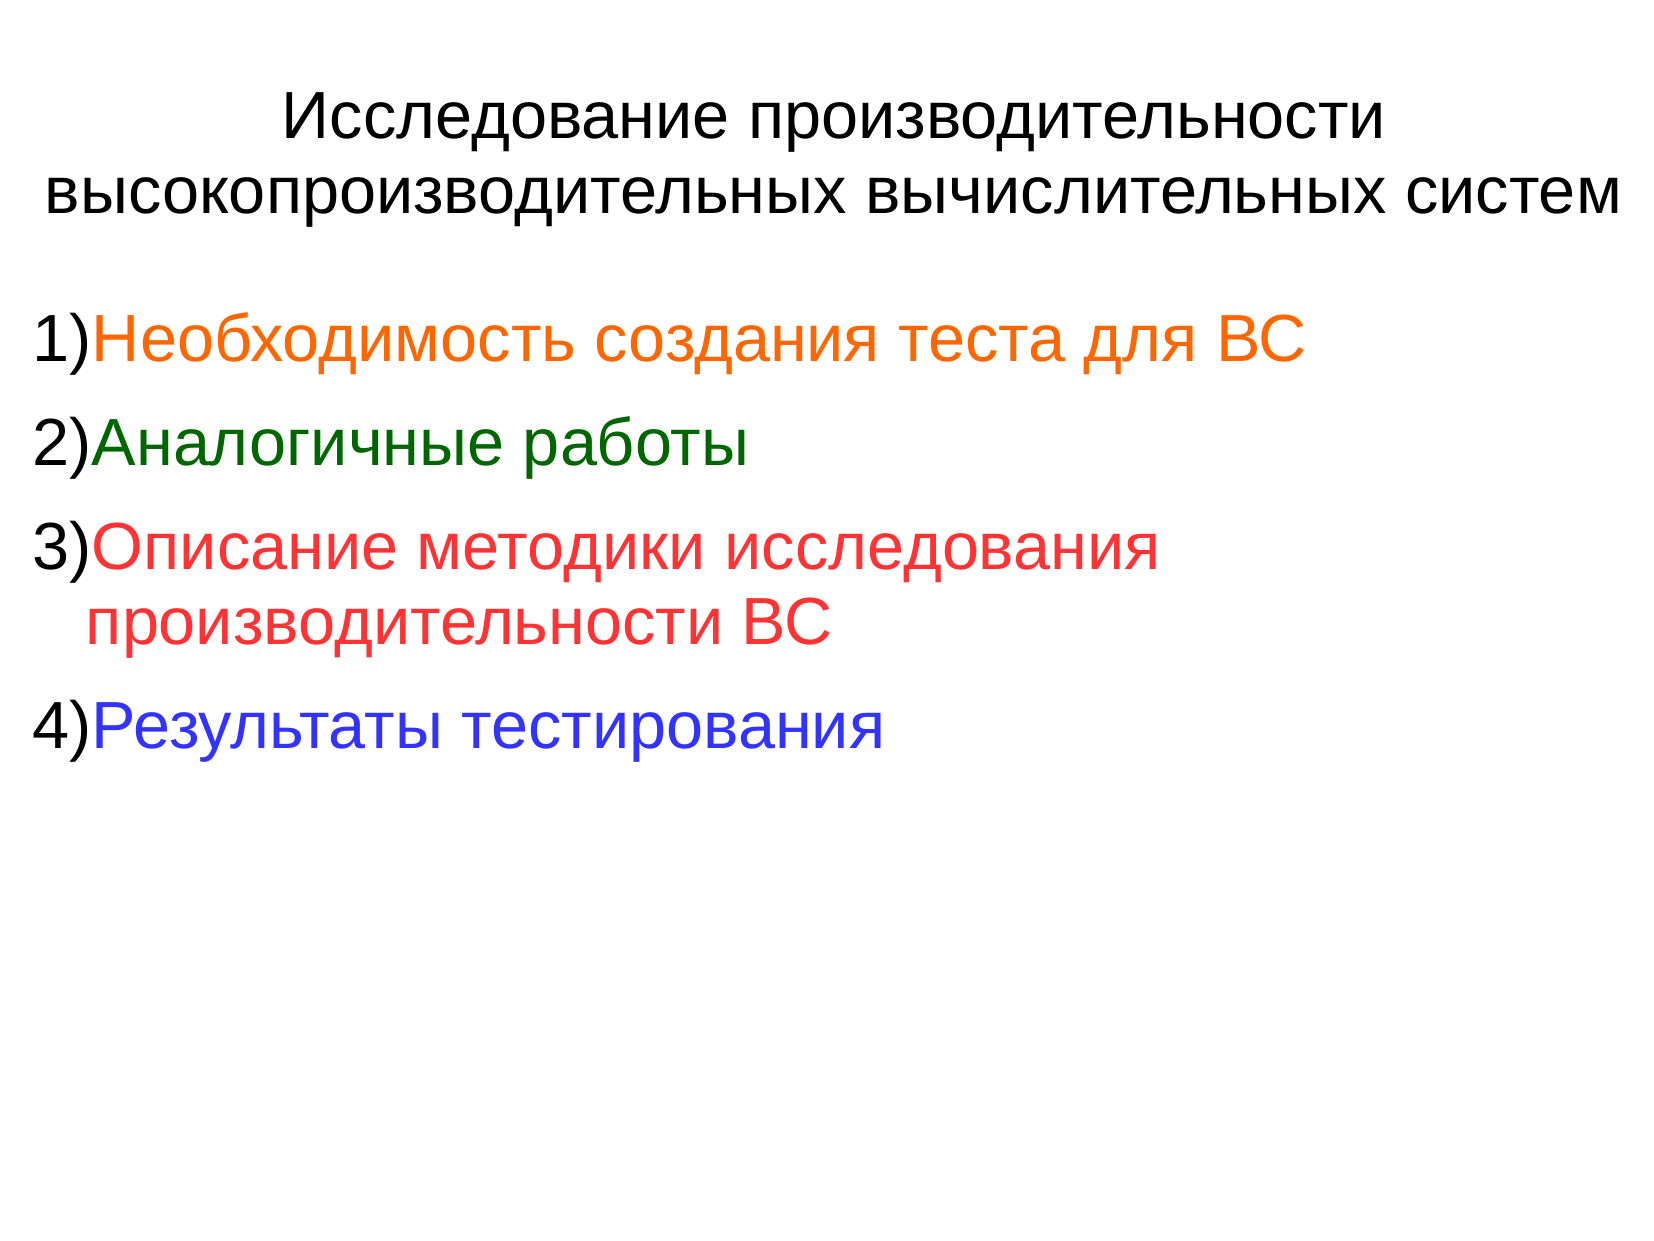

# Исследование производительности высокопроизводительных вычислительных систем
Необходимость создания теста для ВС
Аналогичные работы
Описание методики исследования производительности ВС
Результаты тестирования